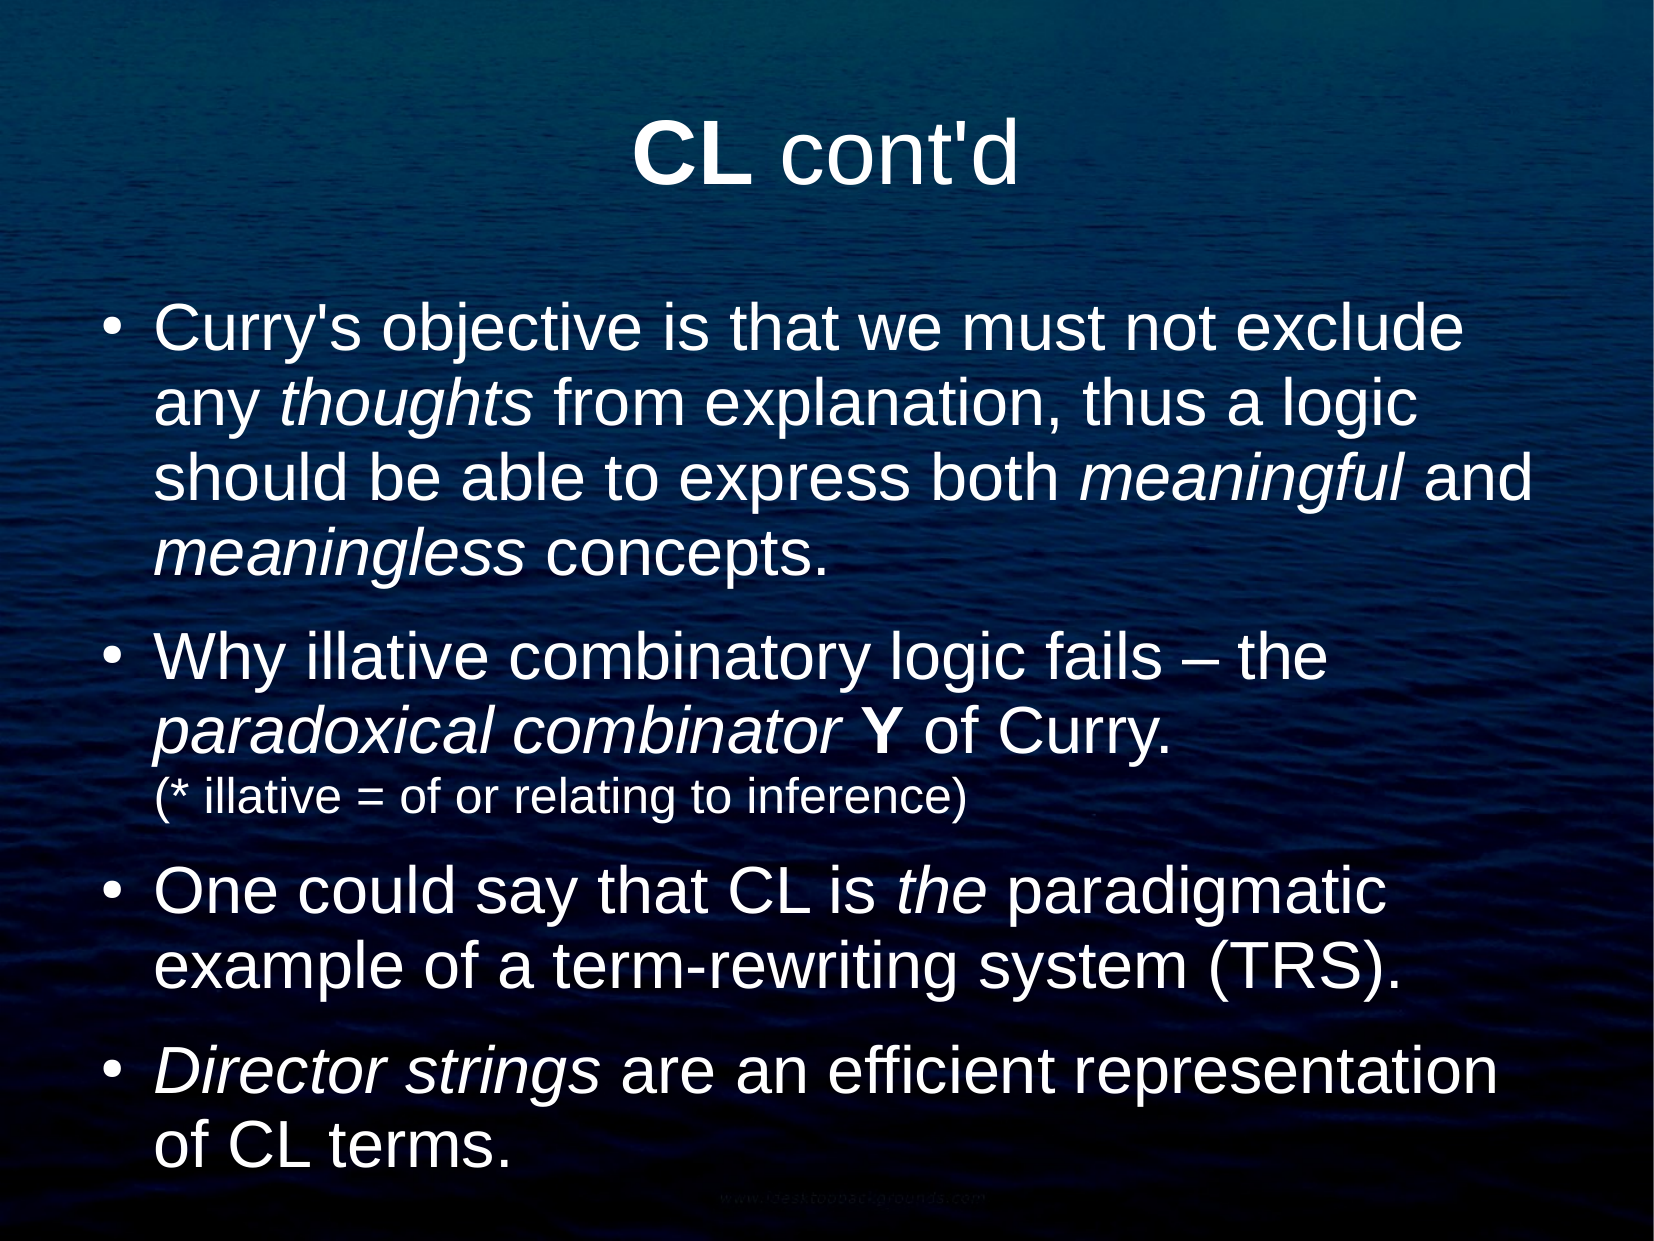

# CL cont'd
Curry's objective is that we must not exclude any thoughts from explanation, thus a logic should be able to express both meaningful and meaningless concepts.
Why illative combinatory logic fails – the paradoxical combinator Y of Curry.
(* illative = of or relating to inference)
One could say that CL is the paradigmatic example of a term-rewriting system (TRS).
Director strings are an efficient representation of CL terms.